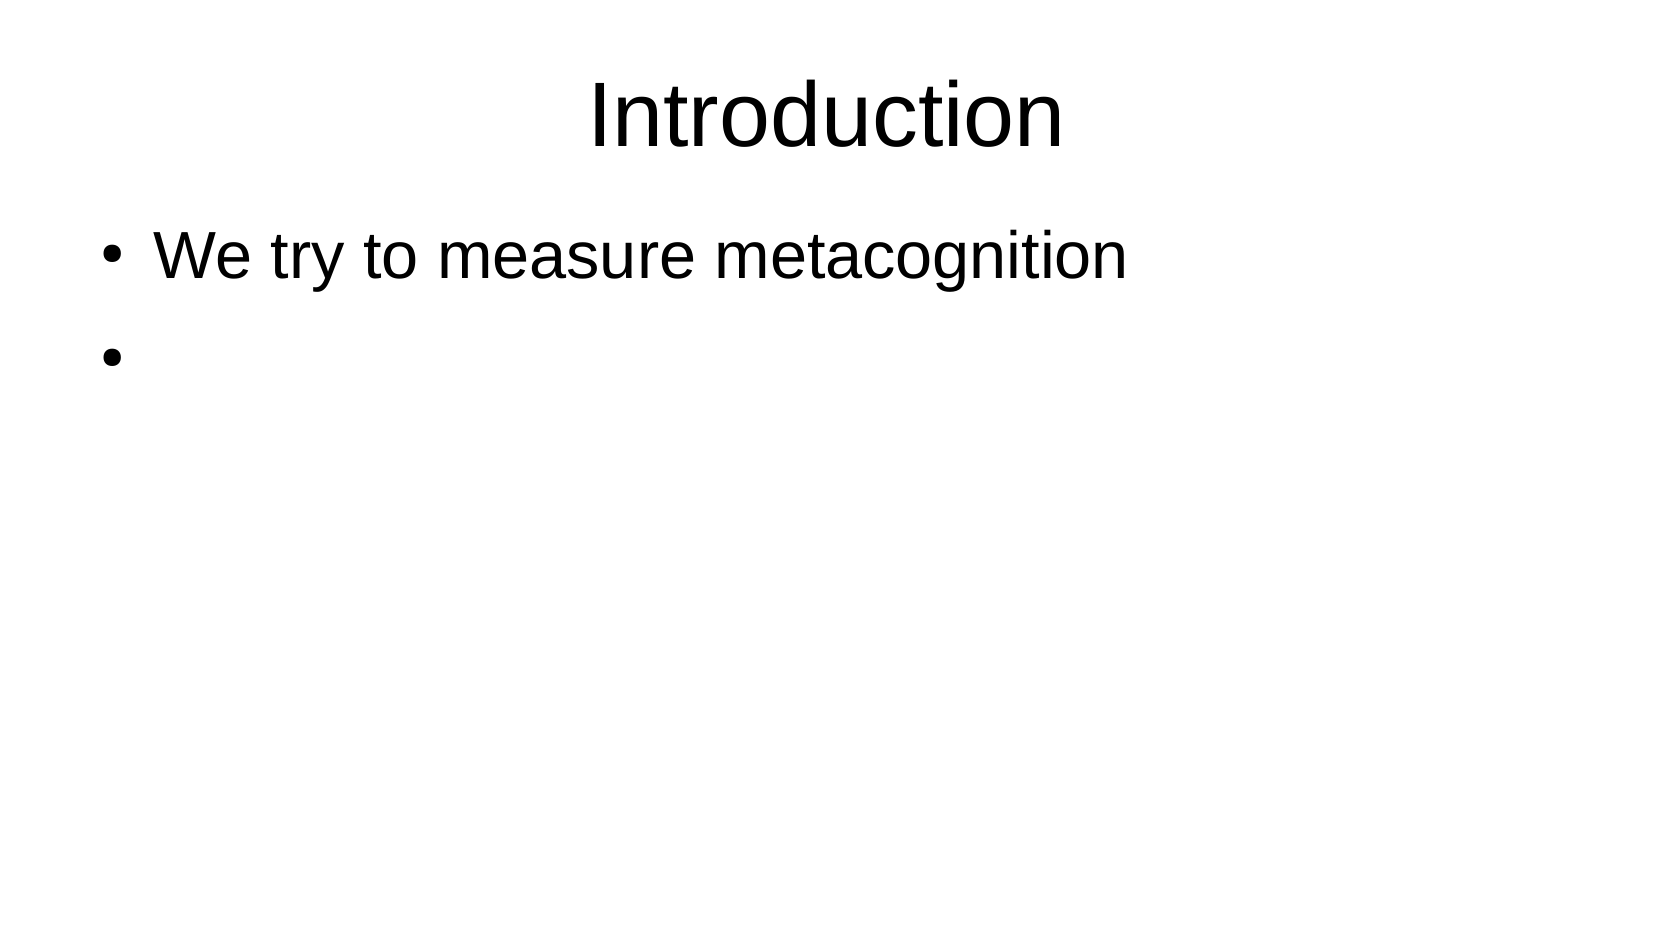

# Introduction
We try to measure metacognition